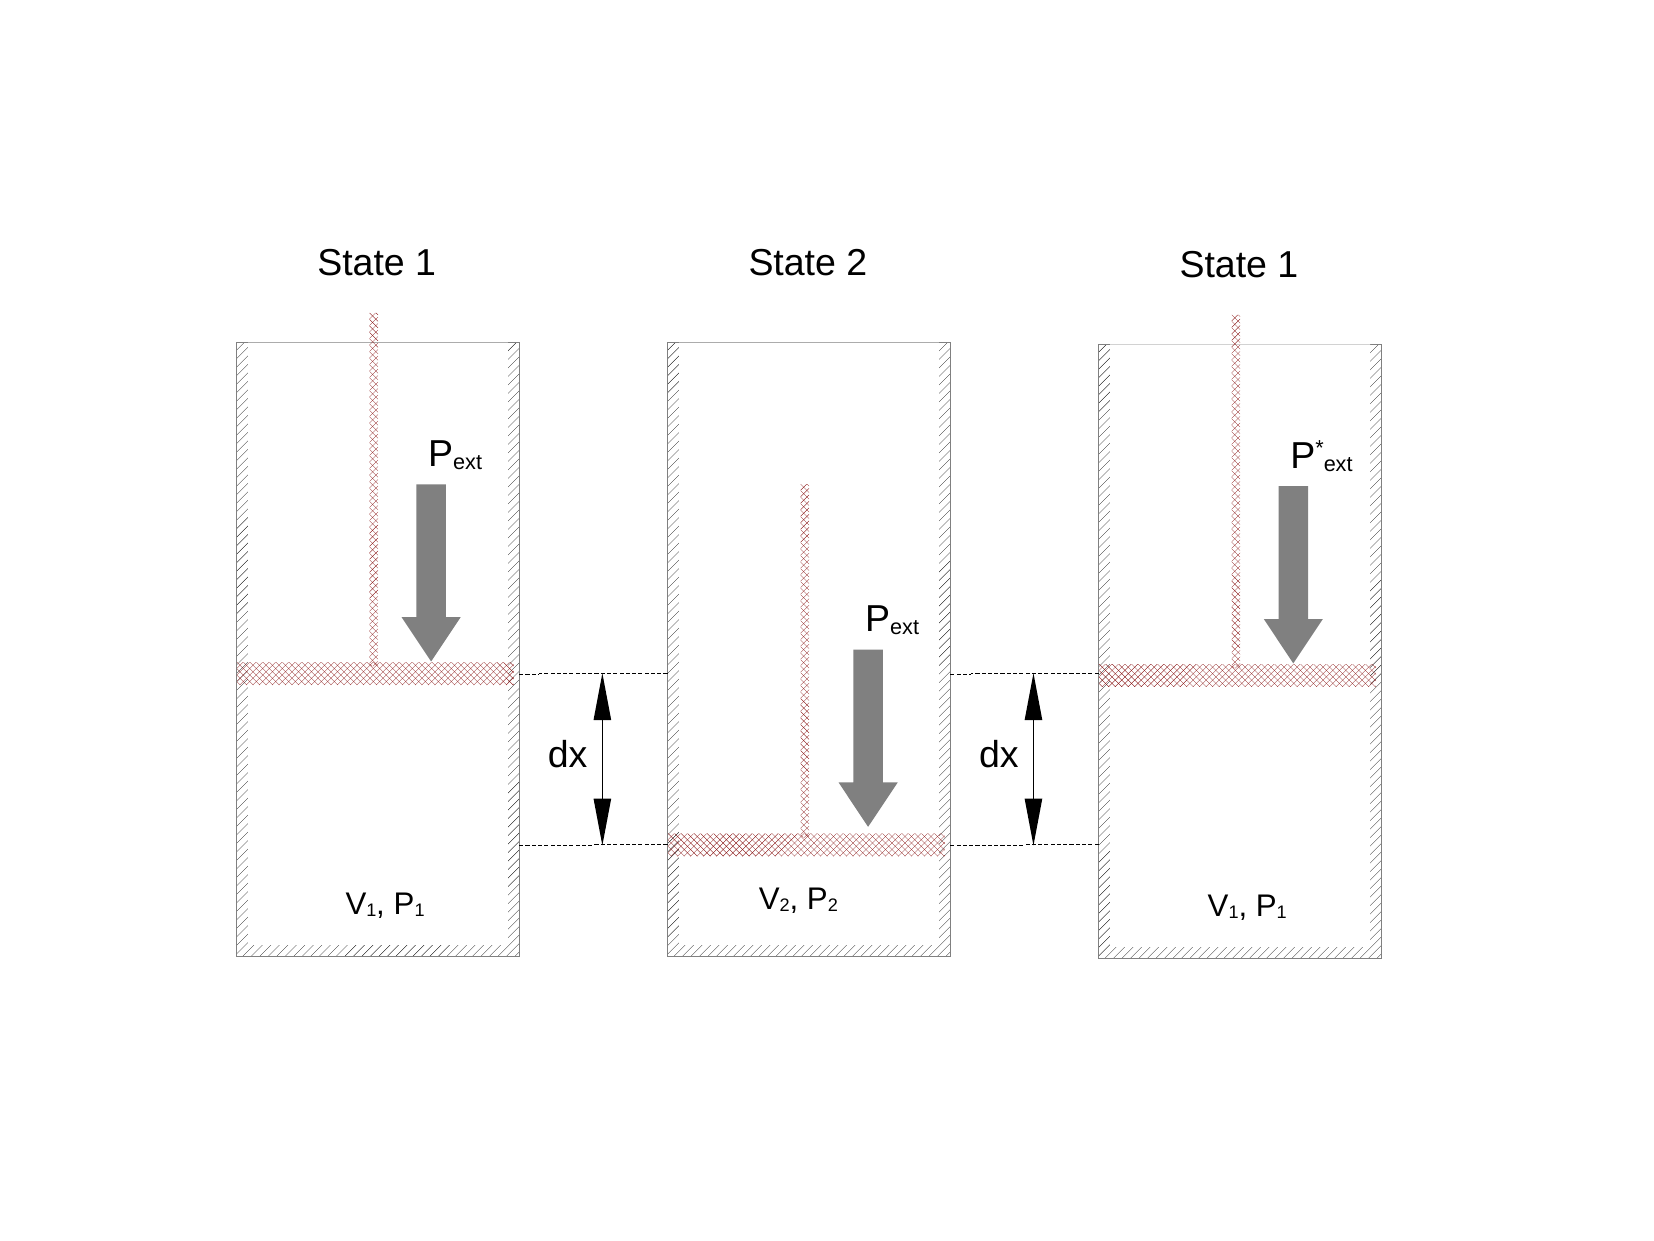

State 1
State 2
State 1
Pext
P*ext
Pext
dx
dx
V2, P2
V1, P1
V1, P1